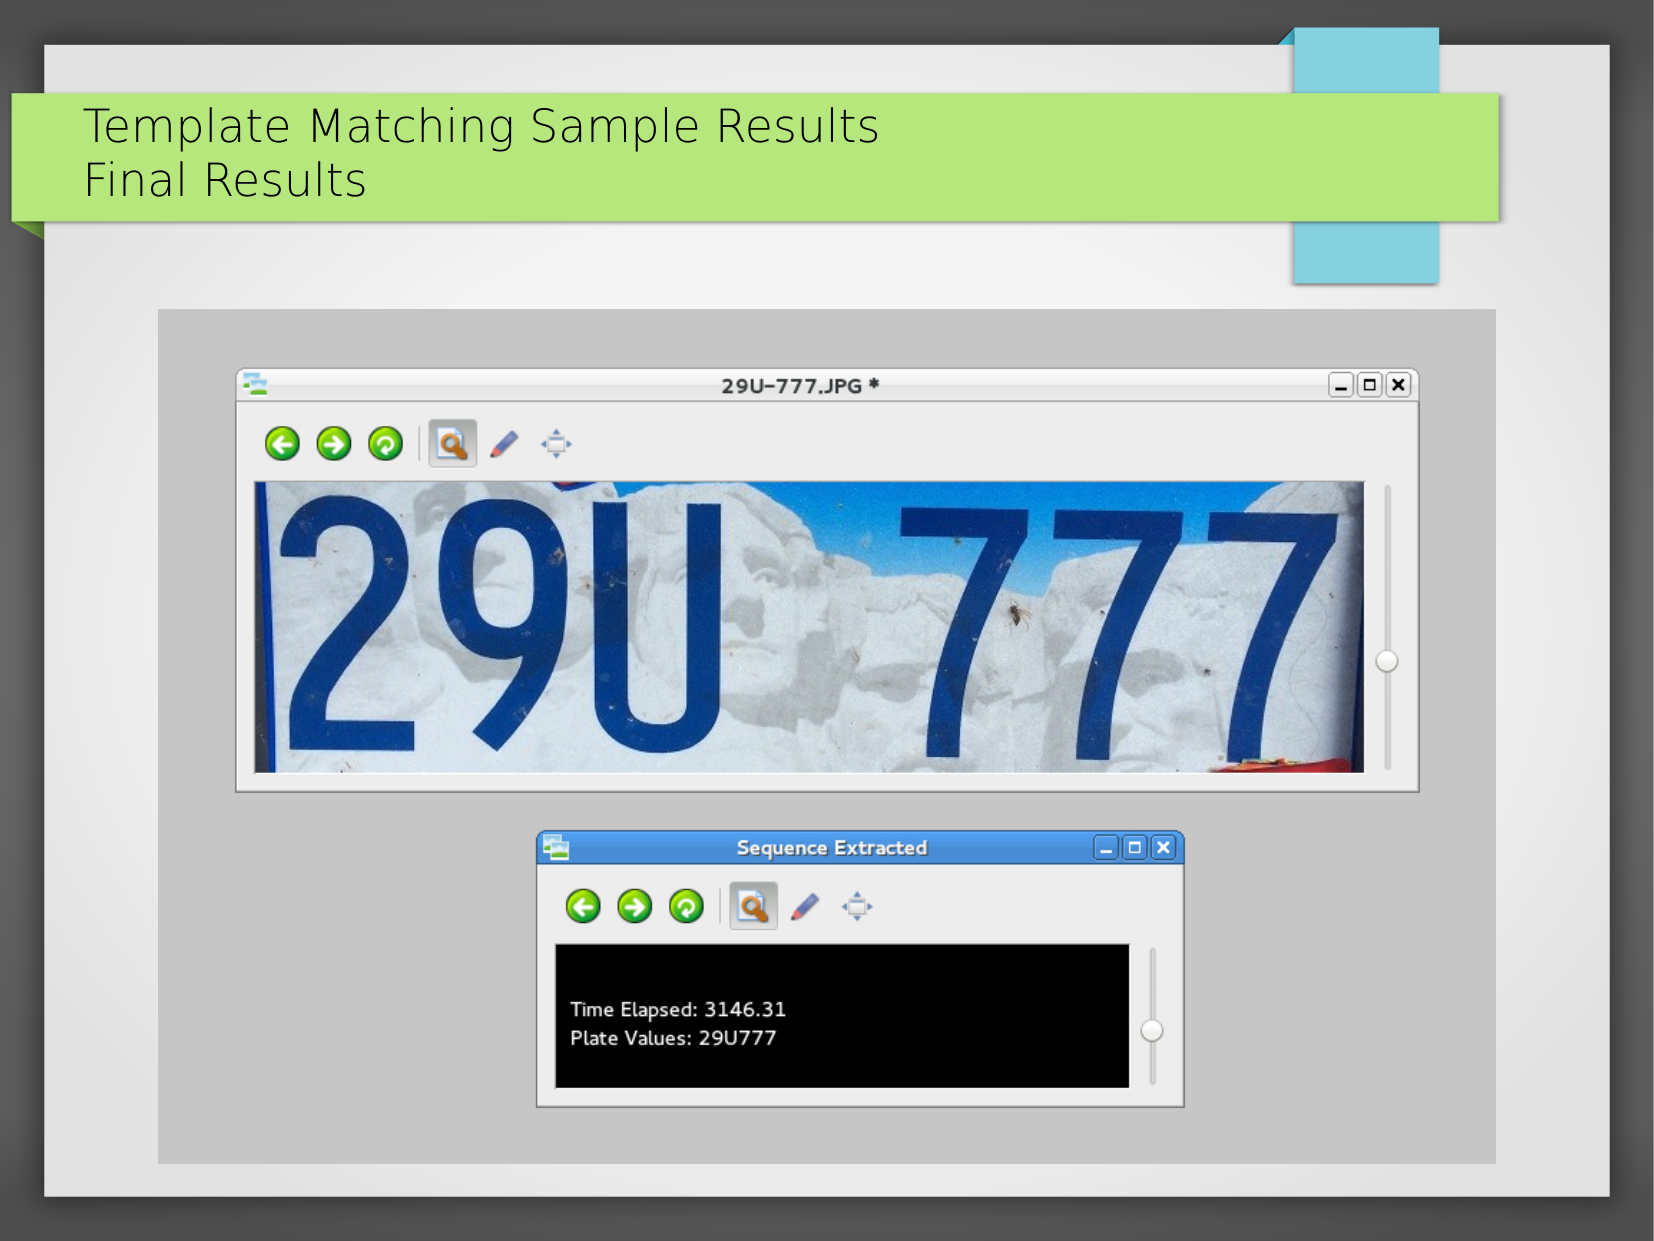

# Template Matching Sample Results Final Results